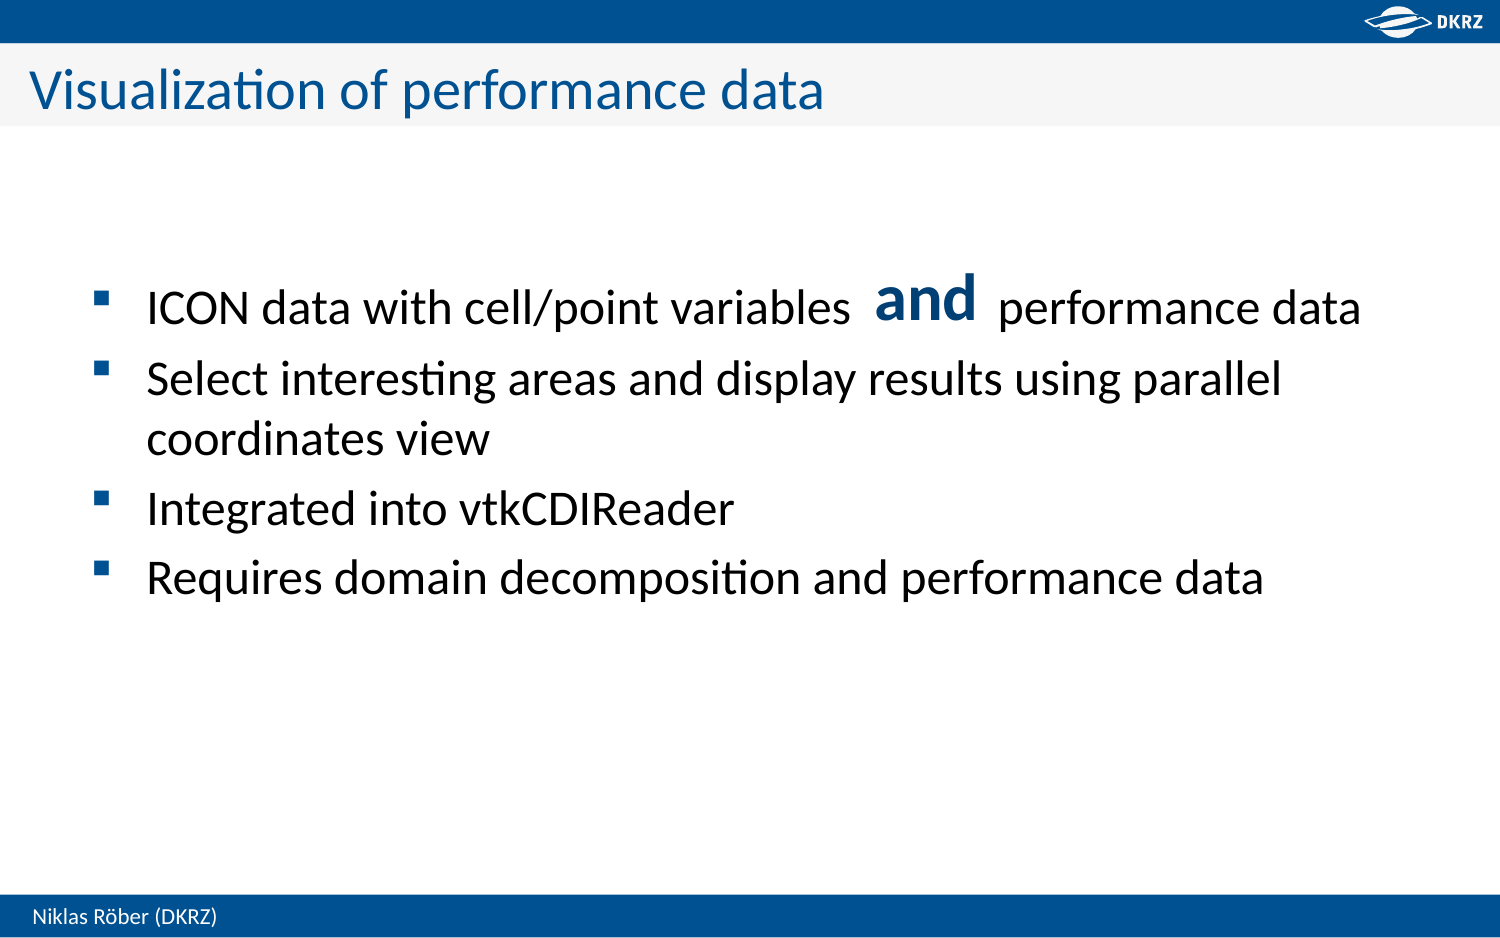

# Visualization of performance data
ICON data with cell/point variables performance data
Select interesting areas and display results using parallel coordinates view
Integrated into vtkCDIReader
Requires domain decomposition and performance data
and